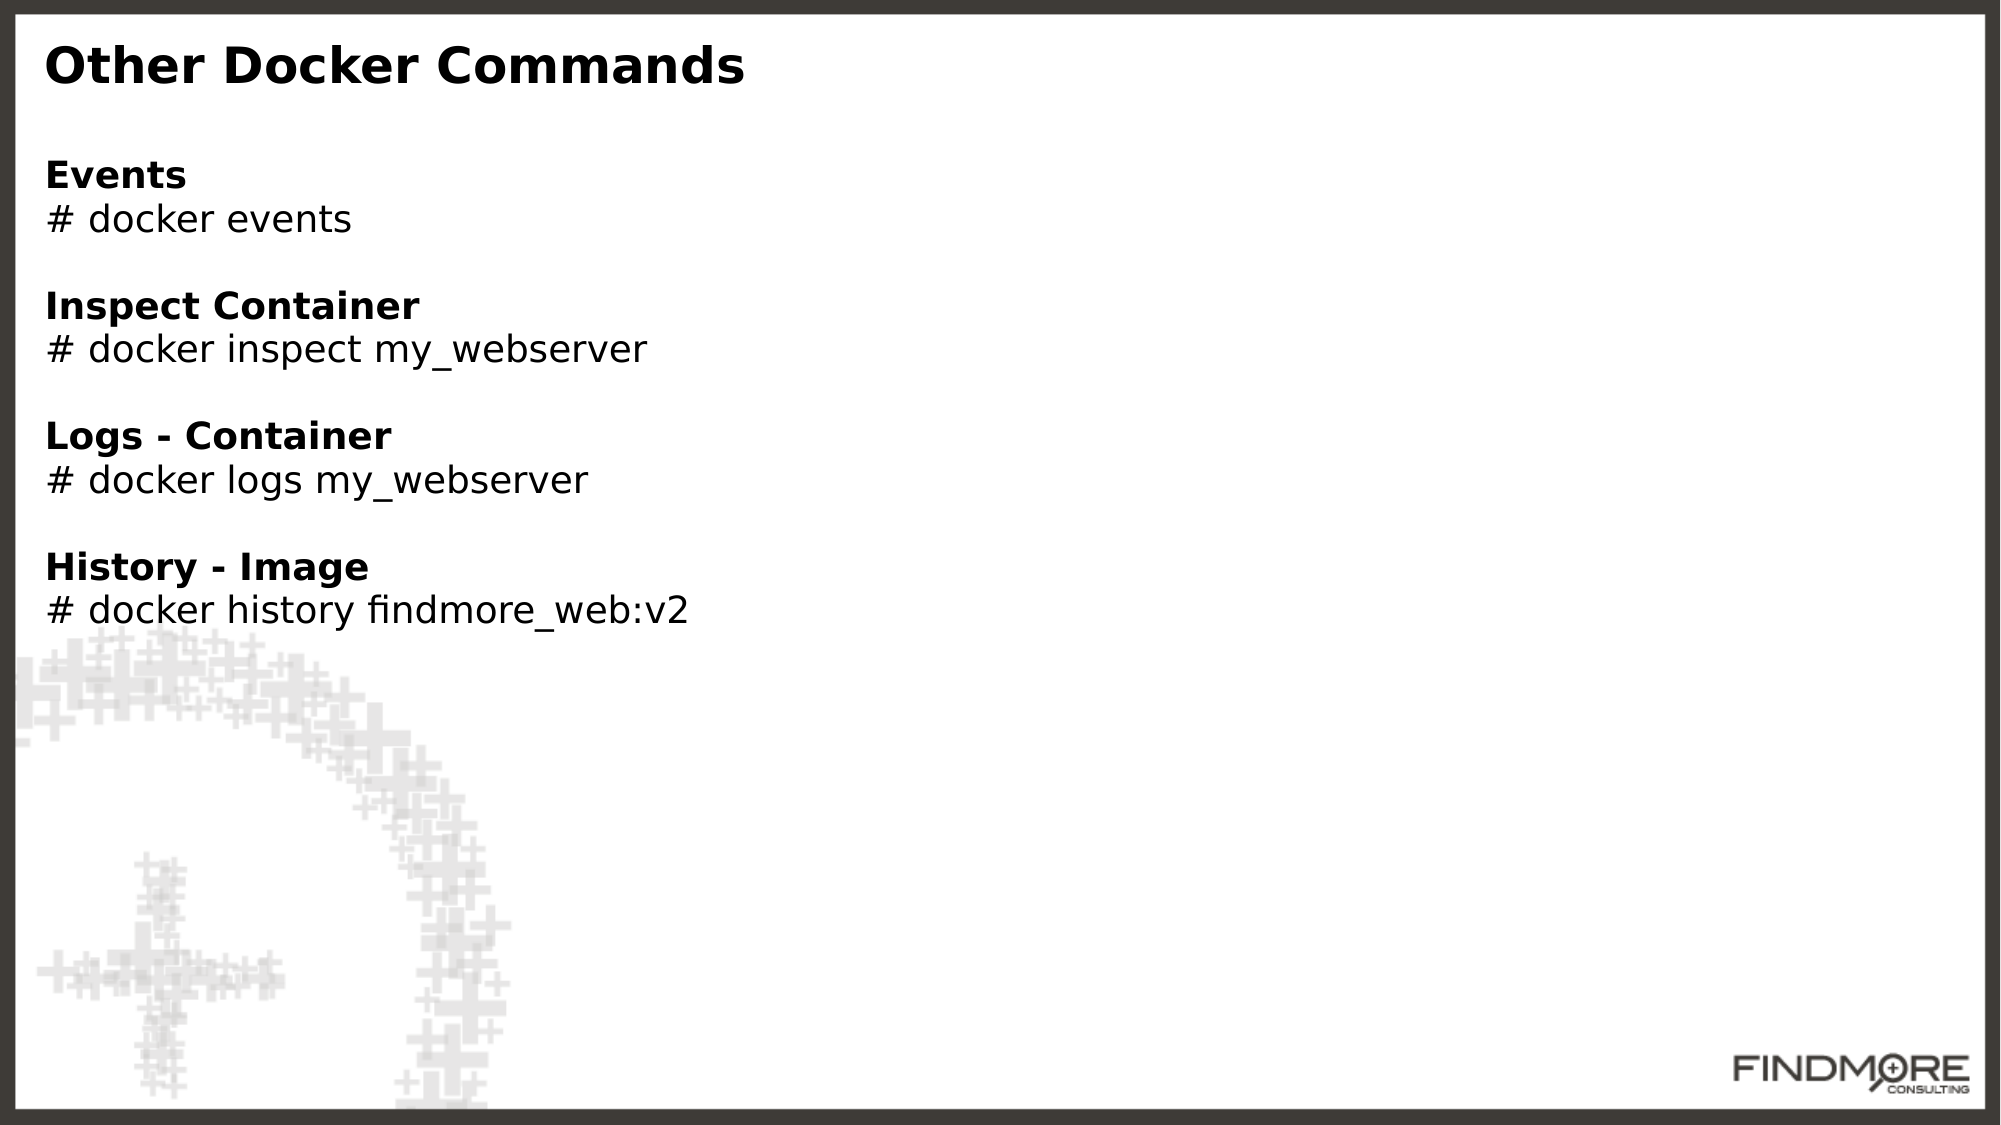

Other Docker Commands
Events
# docker events
Inspect Container
# docker inspect my_webserver
Logs - Container
# docker logs my_webserver
History - Image
# docker history findmore_web:v2